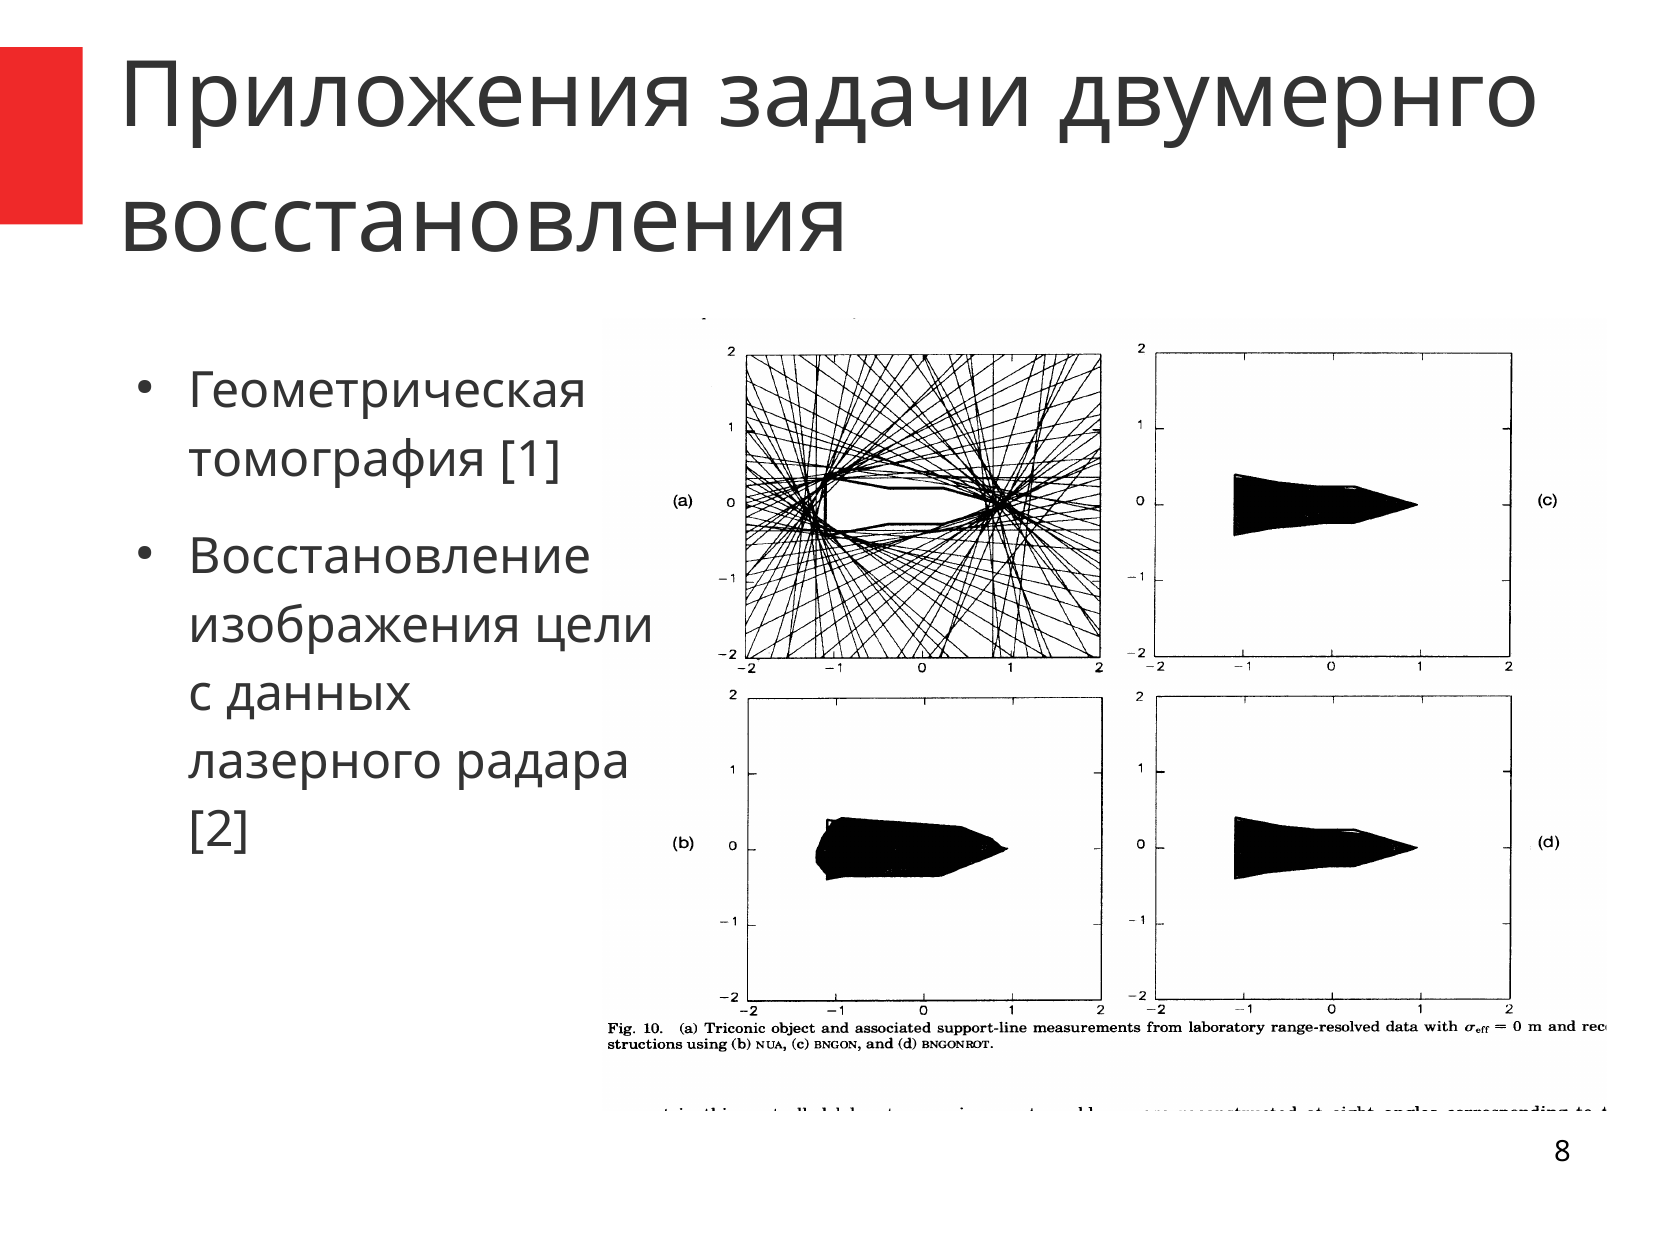

# Приложения задачи двумернго восстановления
Геометрическая томография [1]
Восстановление изображения цели с данных лазерного радара [2]
8